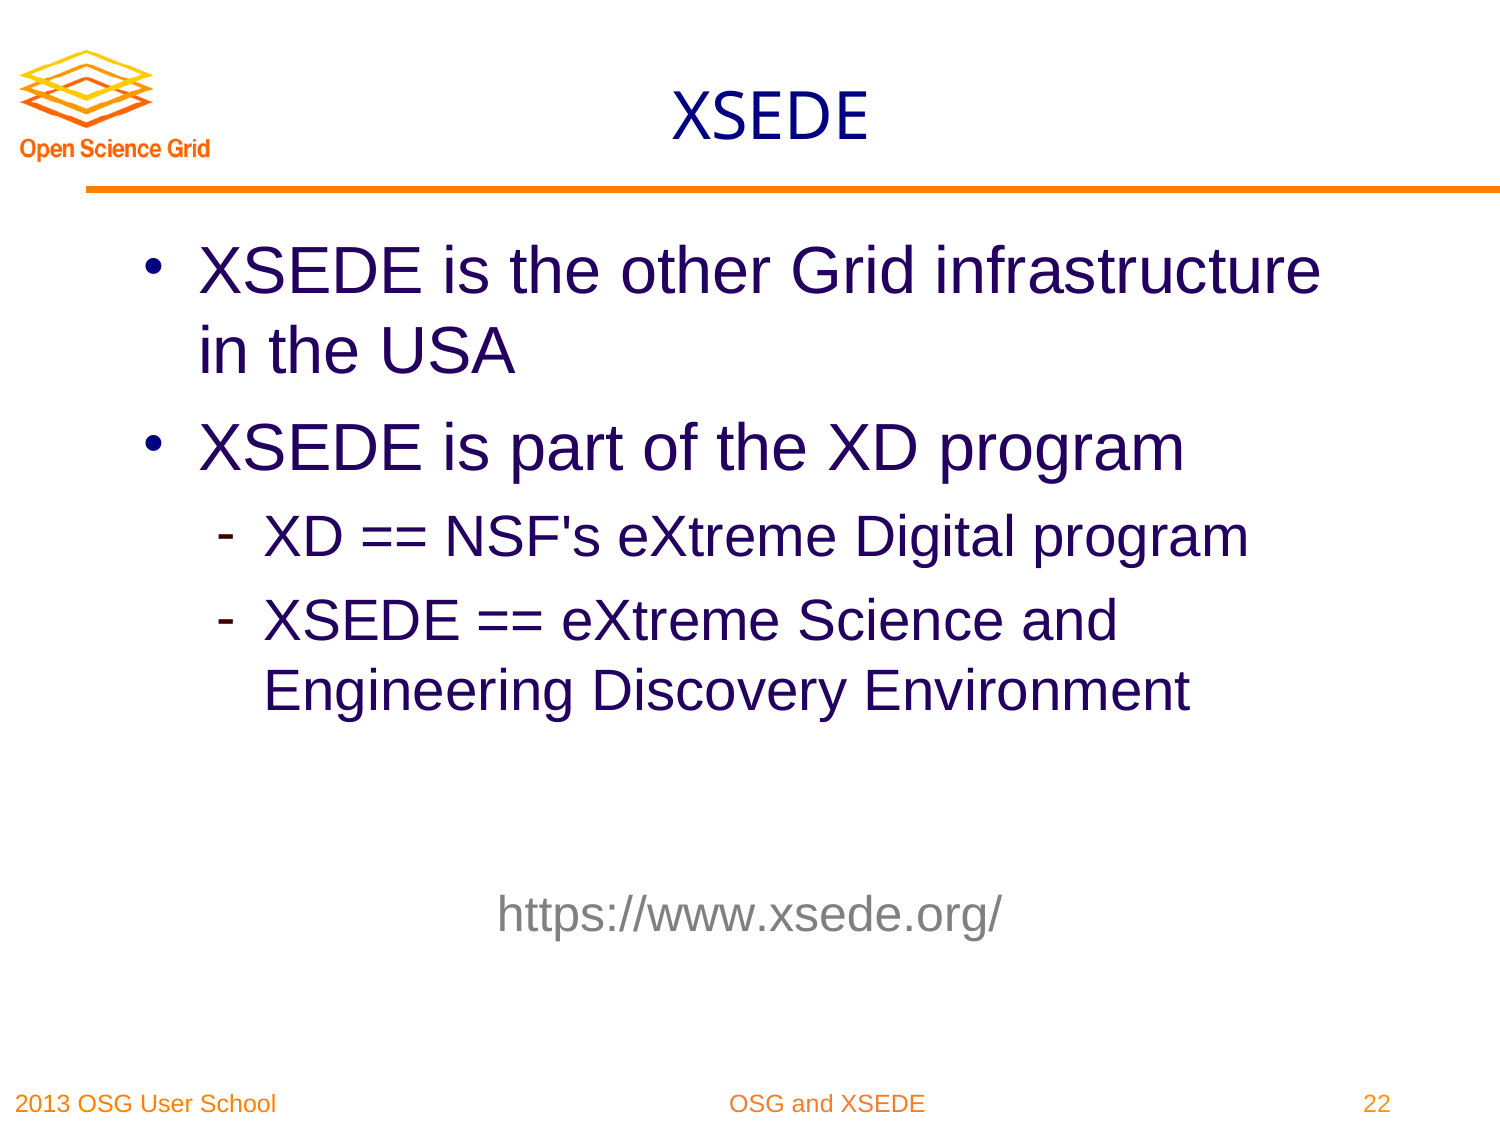

# XSEDE
XSEDE is the other Grid infrastructure in the USA
XSEDE is part of the XD program
XD == NSF's eXtreme Digital program
XSEDE == eXtreme Science and Engineering Discovery Environment
https://www.xsede.org/
22